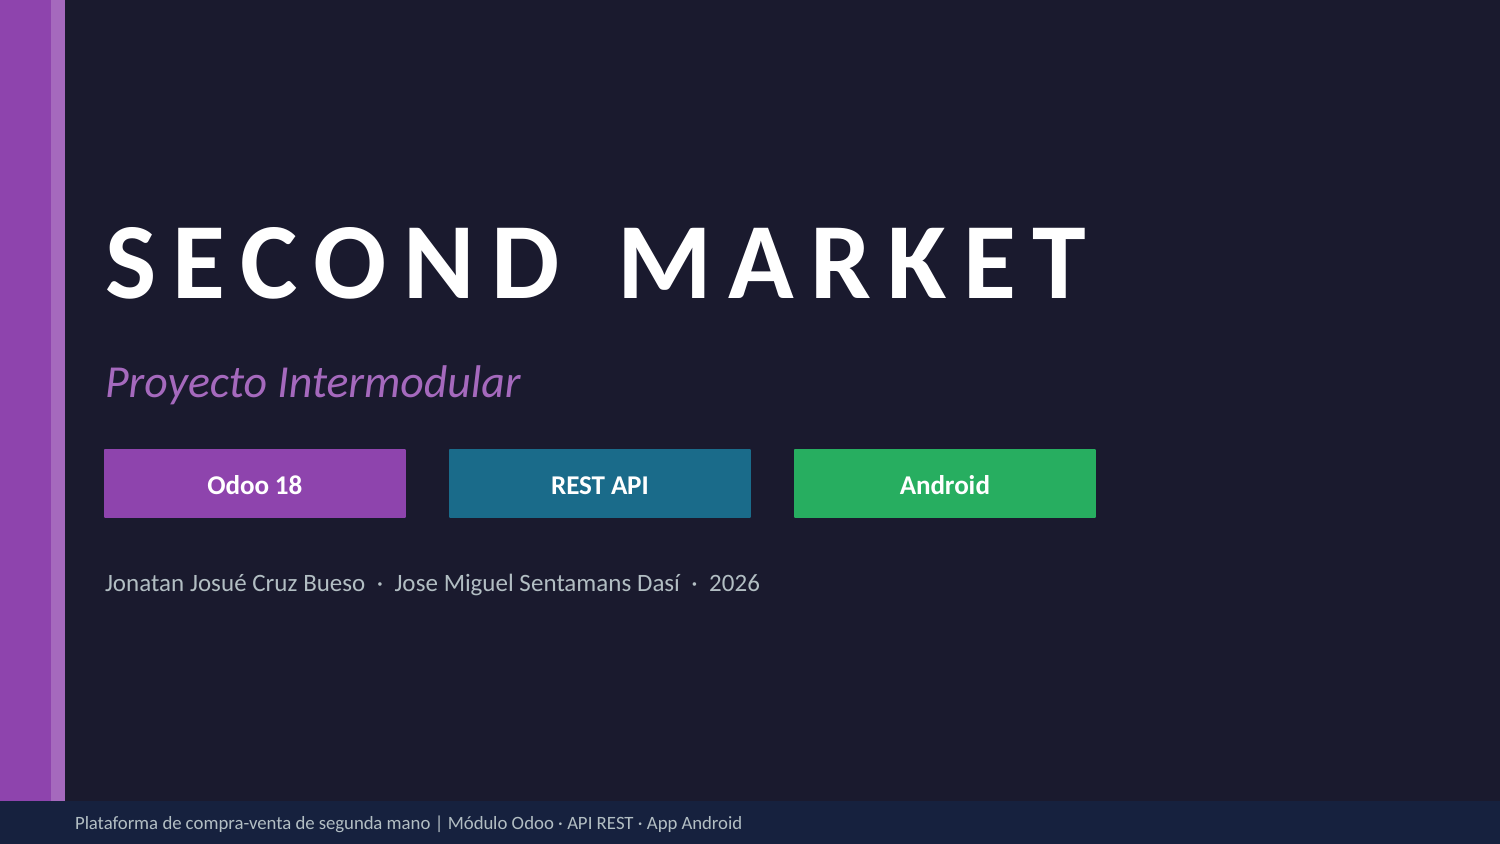

SECOND MARKET
Proyecto Intermodular
Odoo 18
REST API
Android
Jonatan Josué Cruz Bueso · Jose Miguel Sentamans Dasí · 2026
Plataforma de compra-venta de segunda mano | Módulo Odoo · API REST · App Android